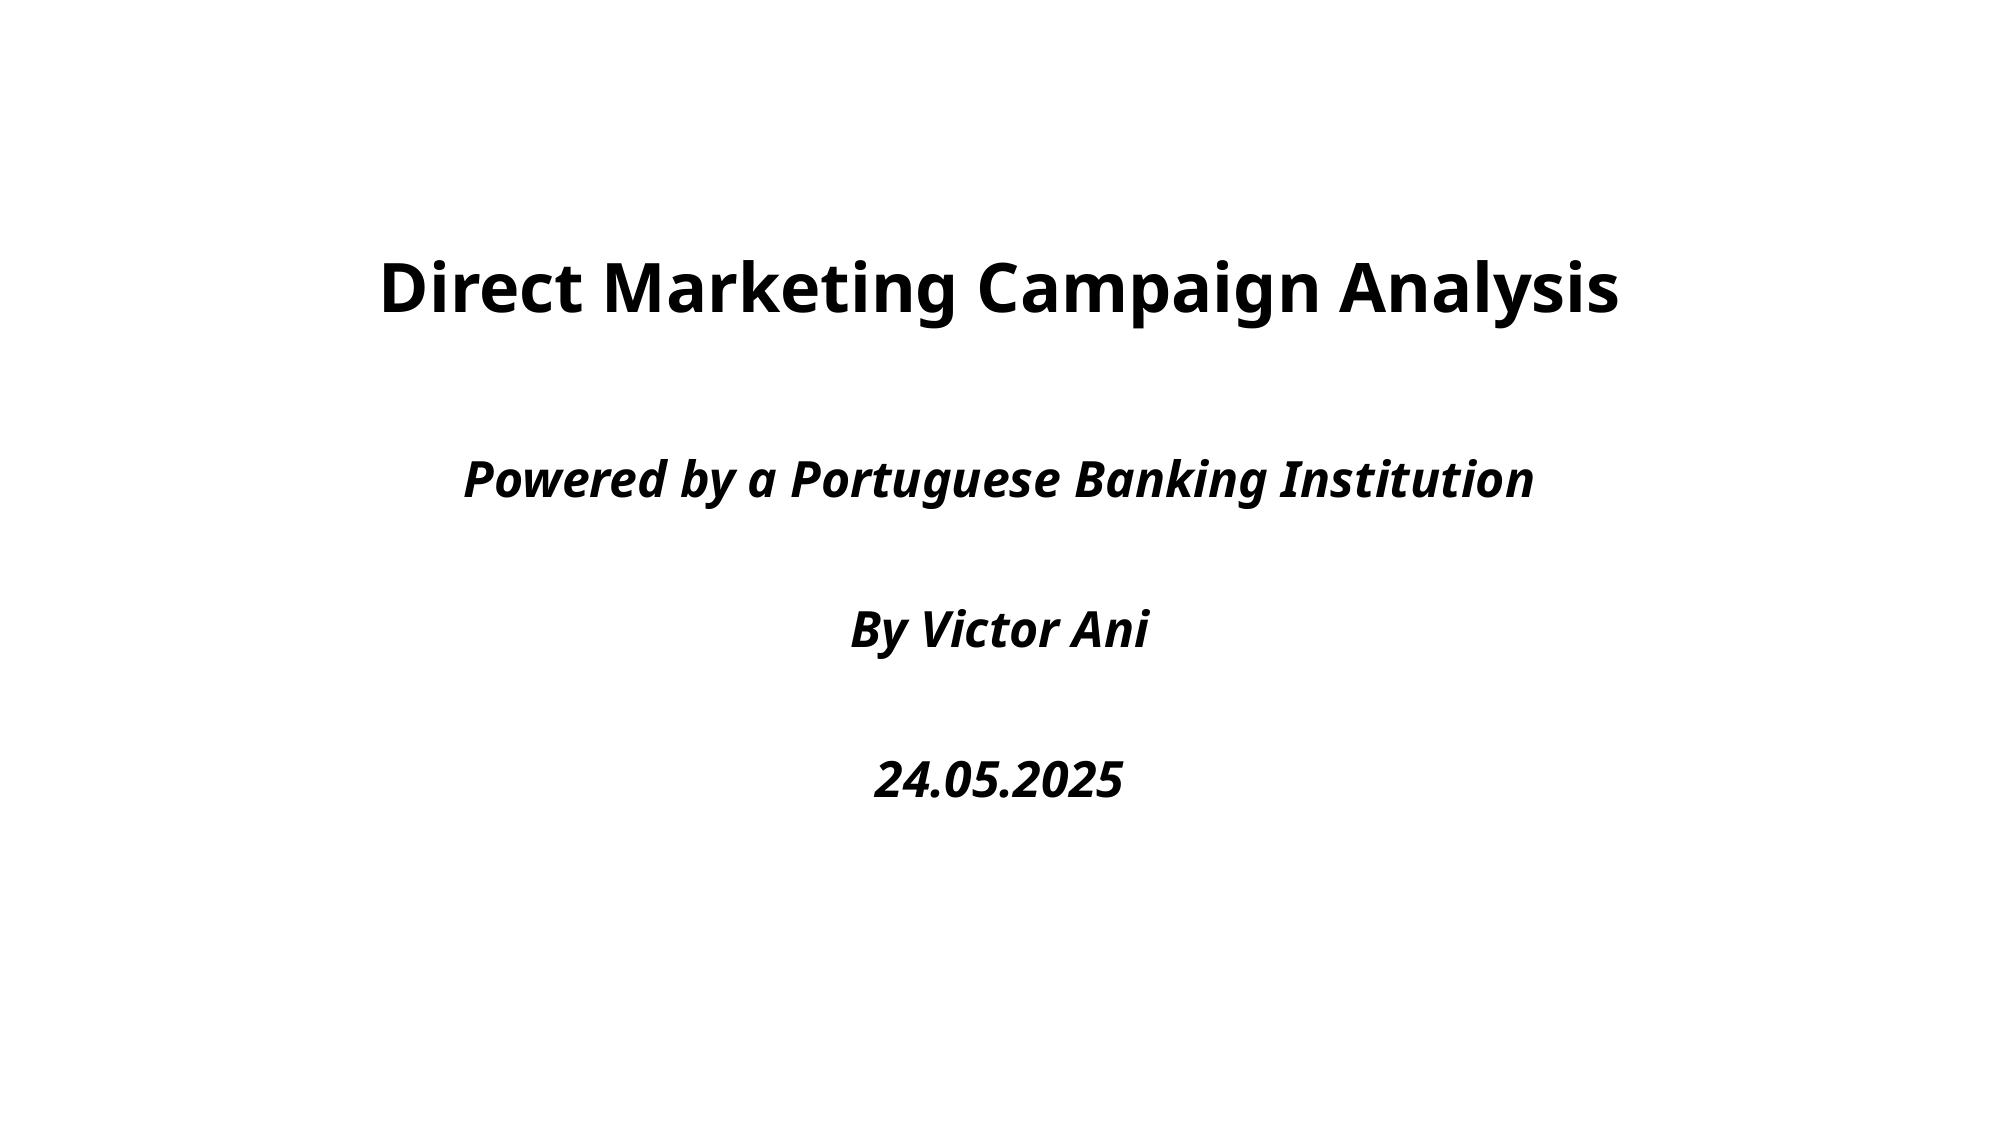

# Direct Marketing Campaign Analysis
Powered by a Portuguese Banking Institution
By Victor Ani
24.05.2025